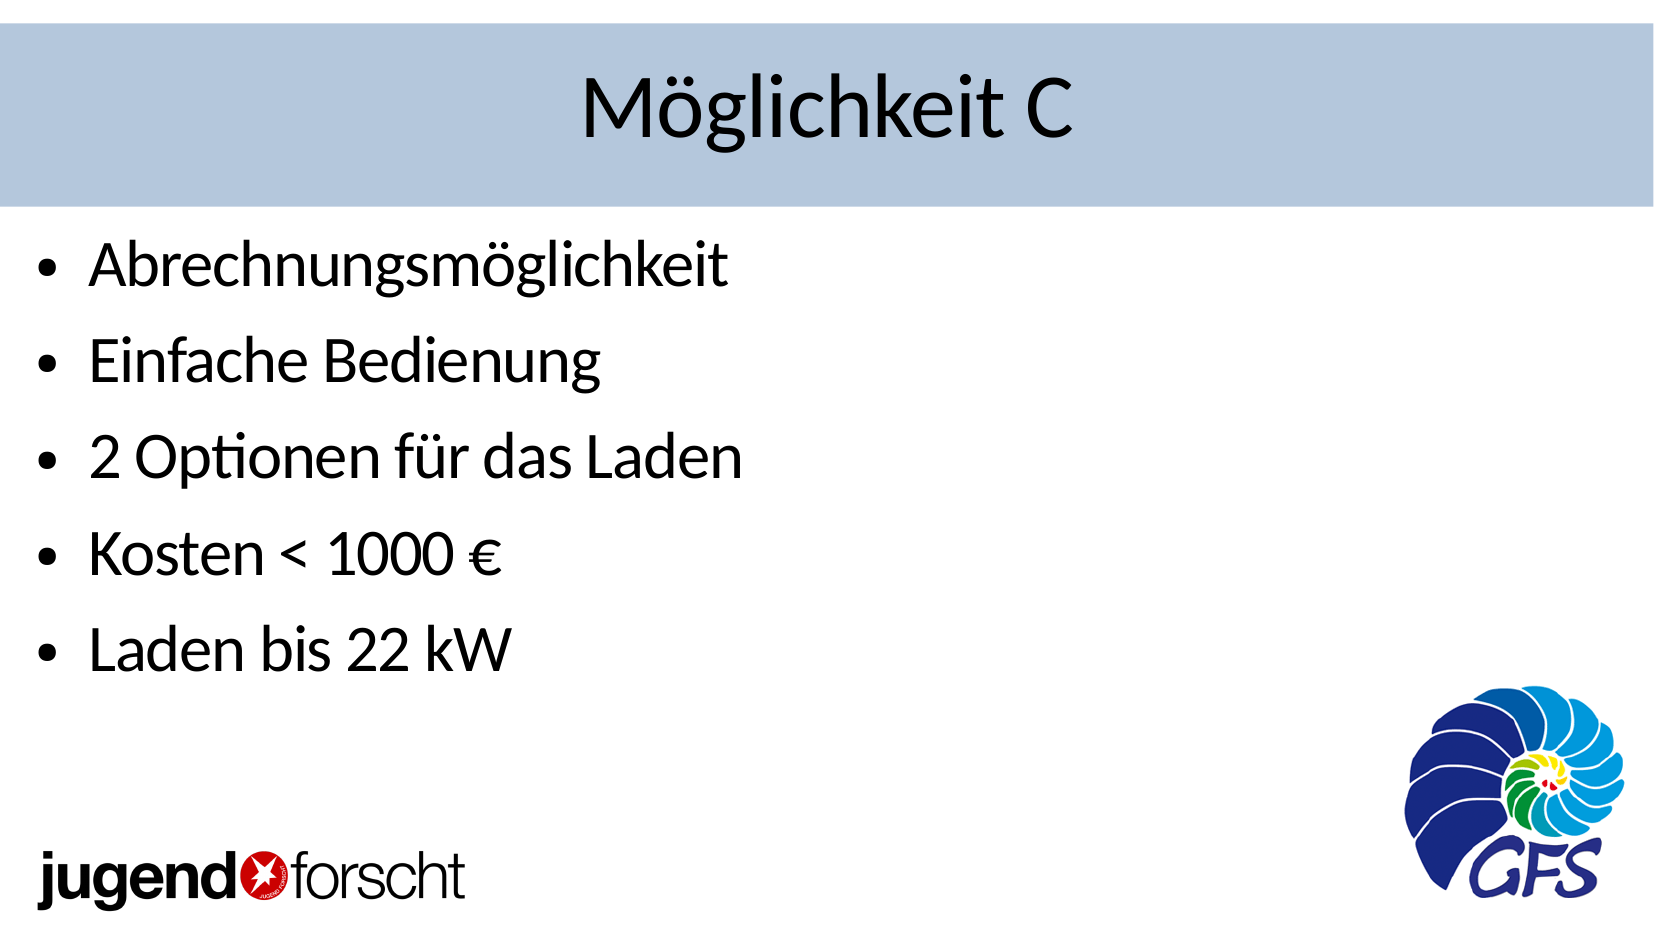

# Möglichkeit C
Abrechnungsmöglichkeit
Einfache Bedienung
2 Optionen für das Laden
Kosten < 1000 €
Laden bis 22 kW